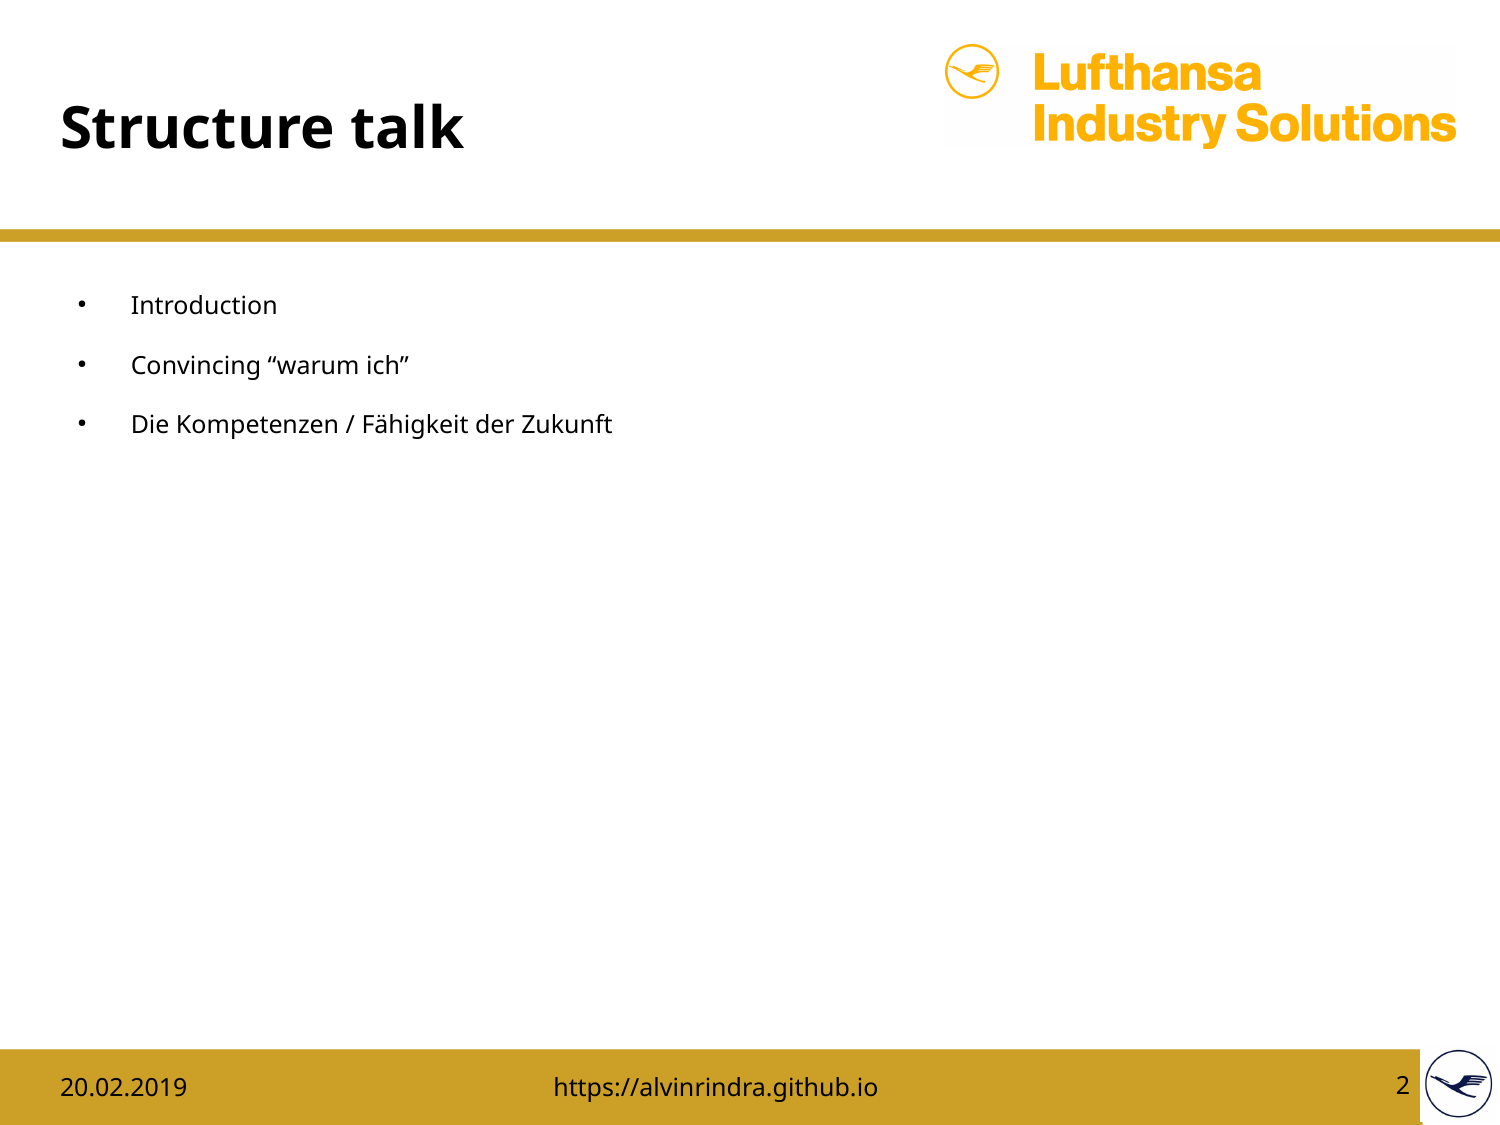

Structure talk
# Introduction
Convincing “warum ich”
Die Kompetenzen / Fähigkeit der Zukunft
20.02.2019
					https://alvinrindra.github.io